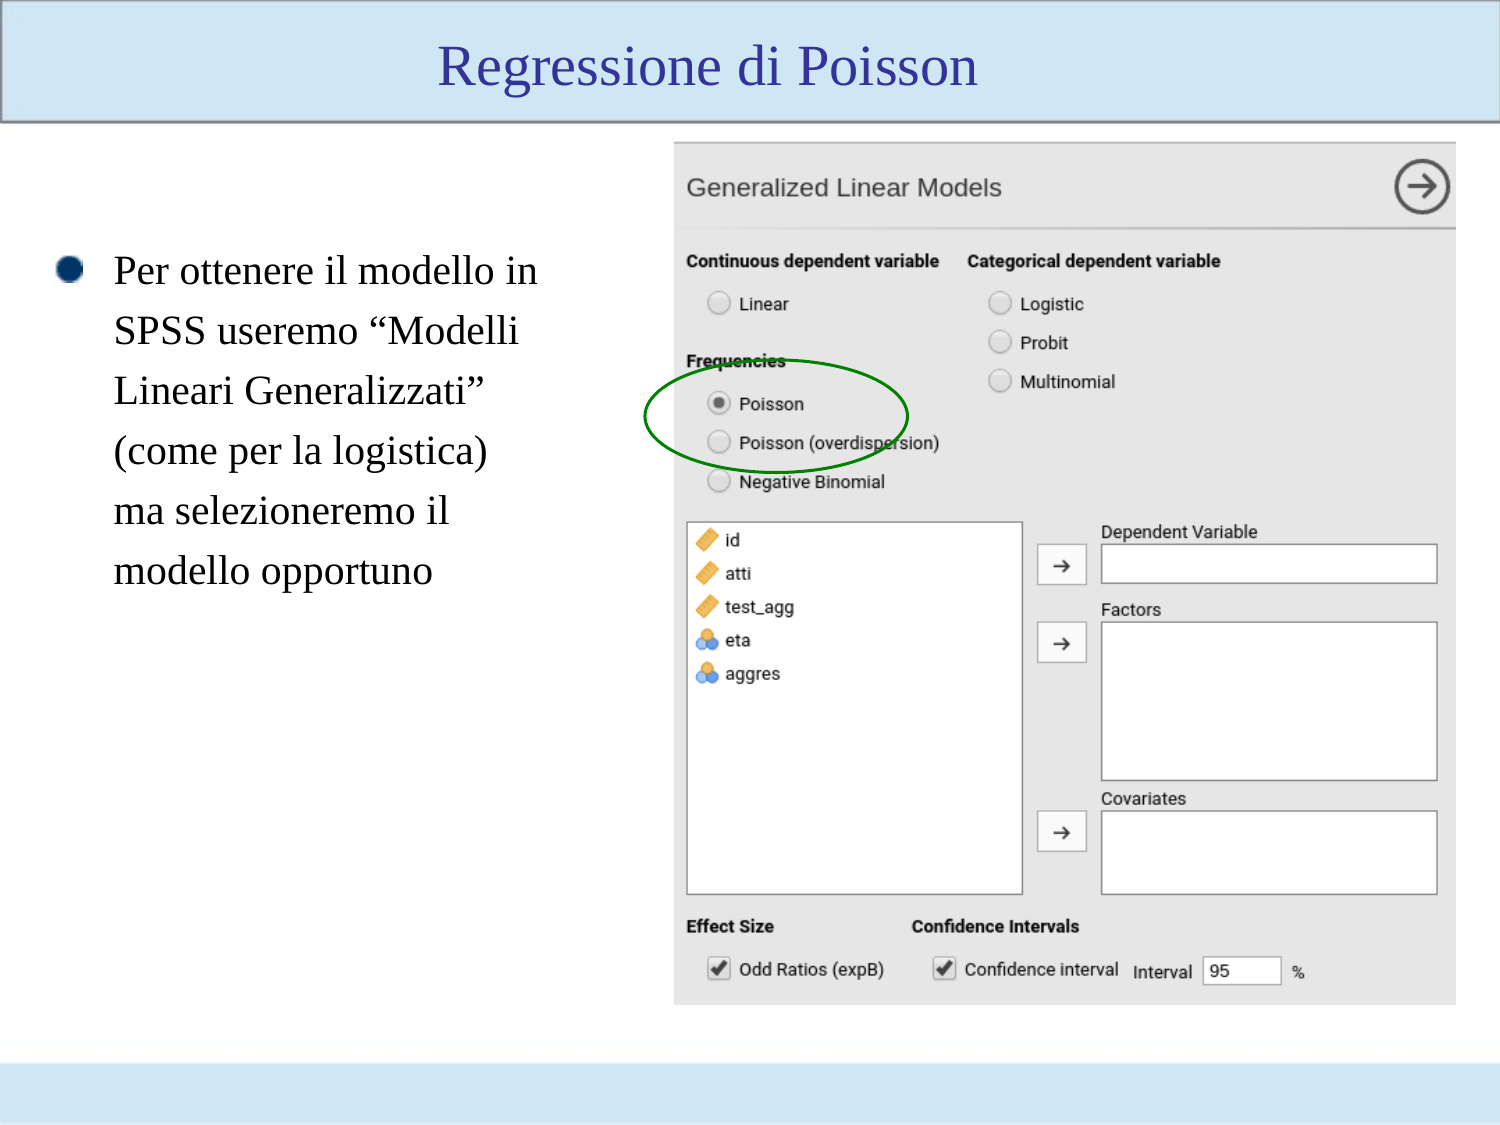

# Regressione di Poisson
Per ottenere il modello in SPSS useremo “Modelli Lineari Generalizzati” (come per la logistica) ma selezioneremo il modello opportuno